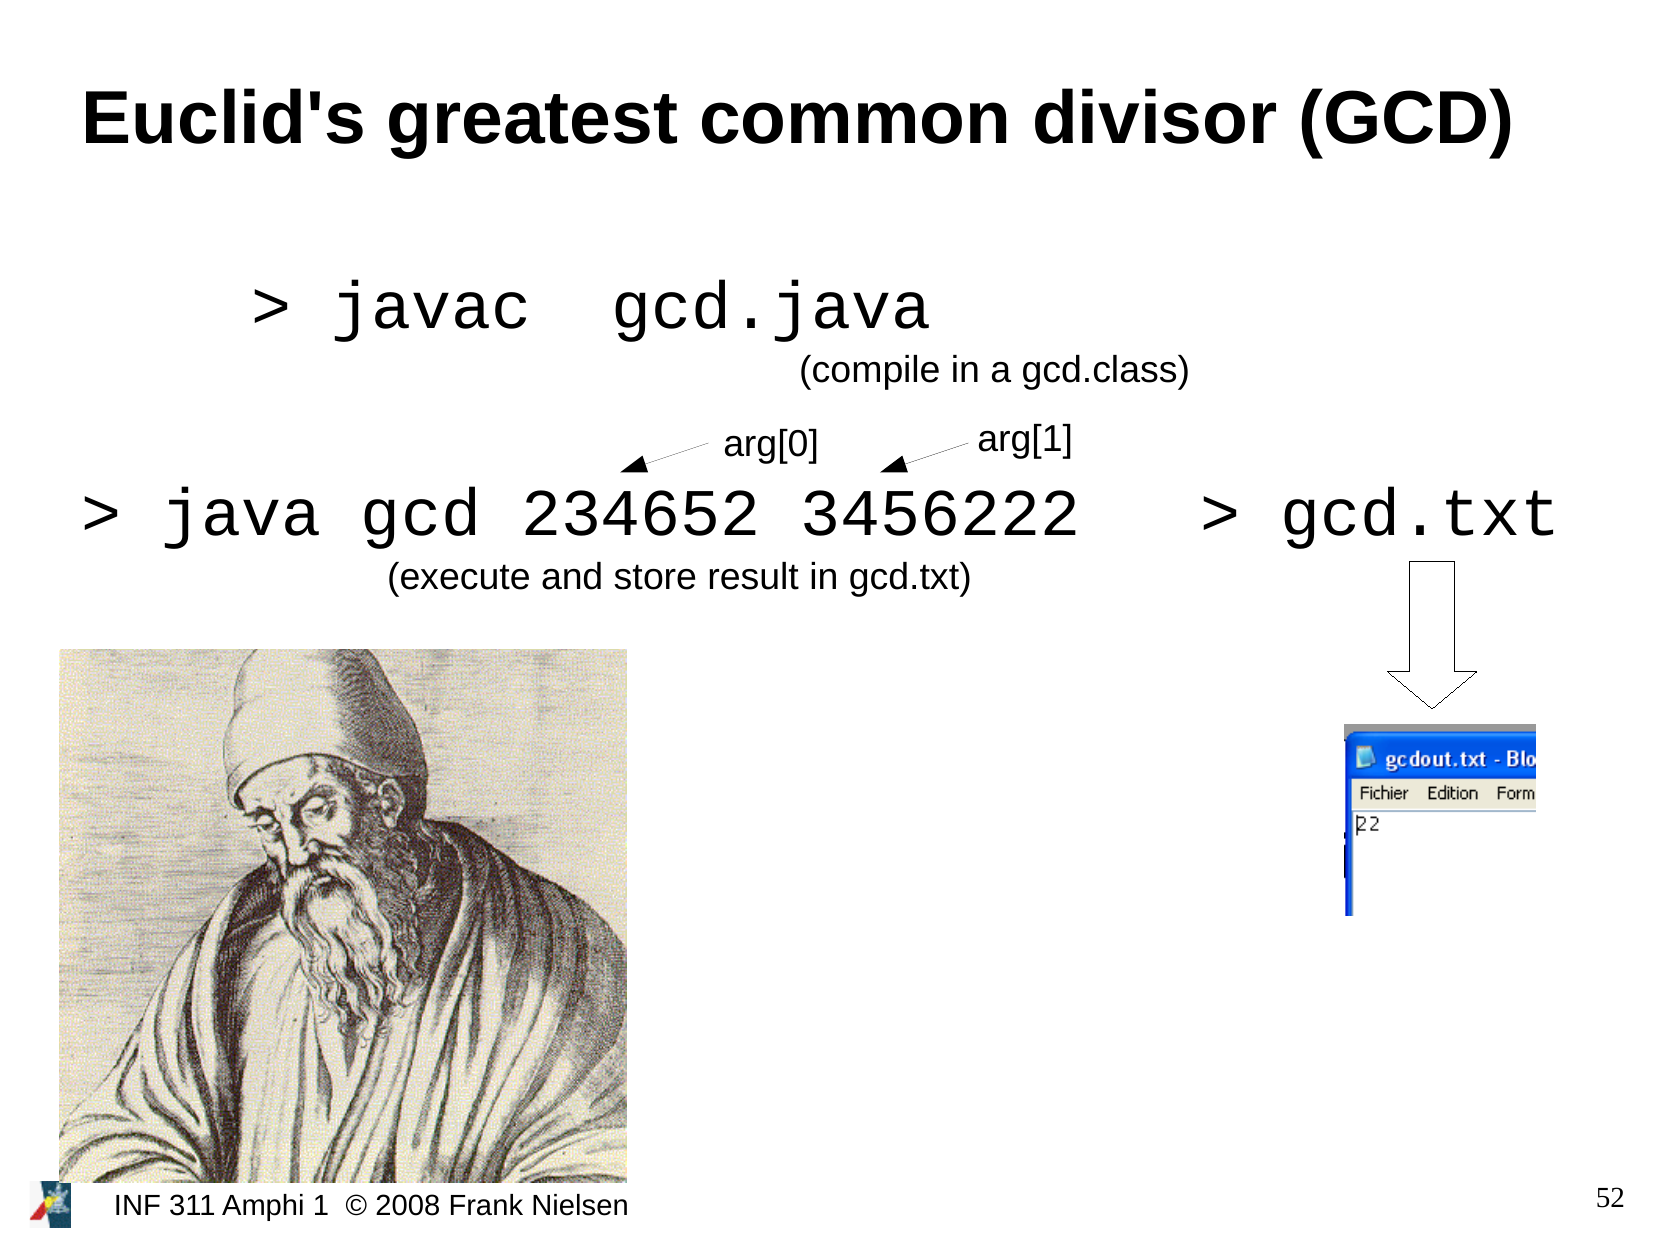

Euclid's greatest common divisor (GCD)
> javac gcd.java
							 (compile in a gcd.class)
arg[1]
arg[0]
> java gcd 234652 3456222 > gcd.txt
				 (execute and store result in gcd.txt)
52